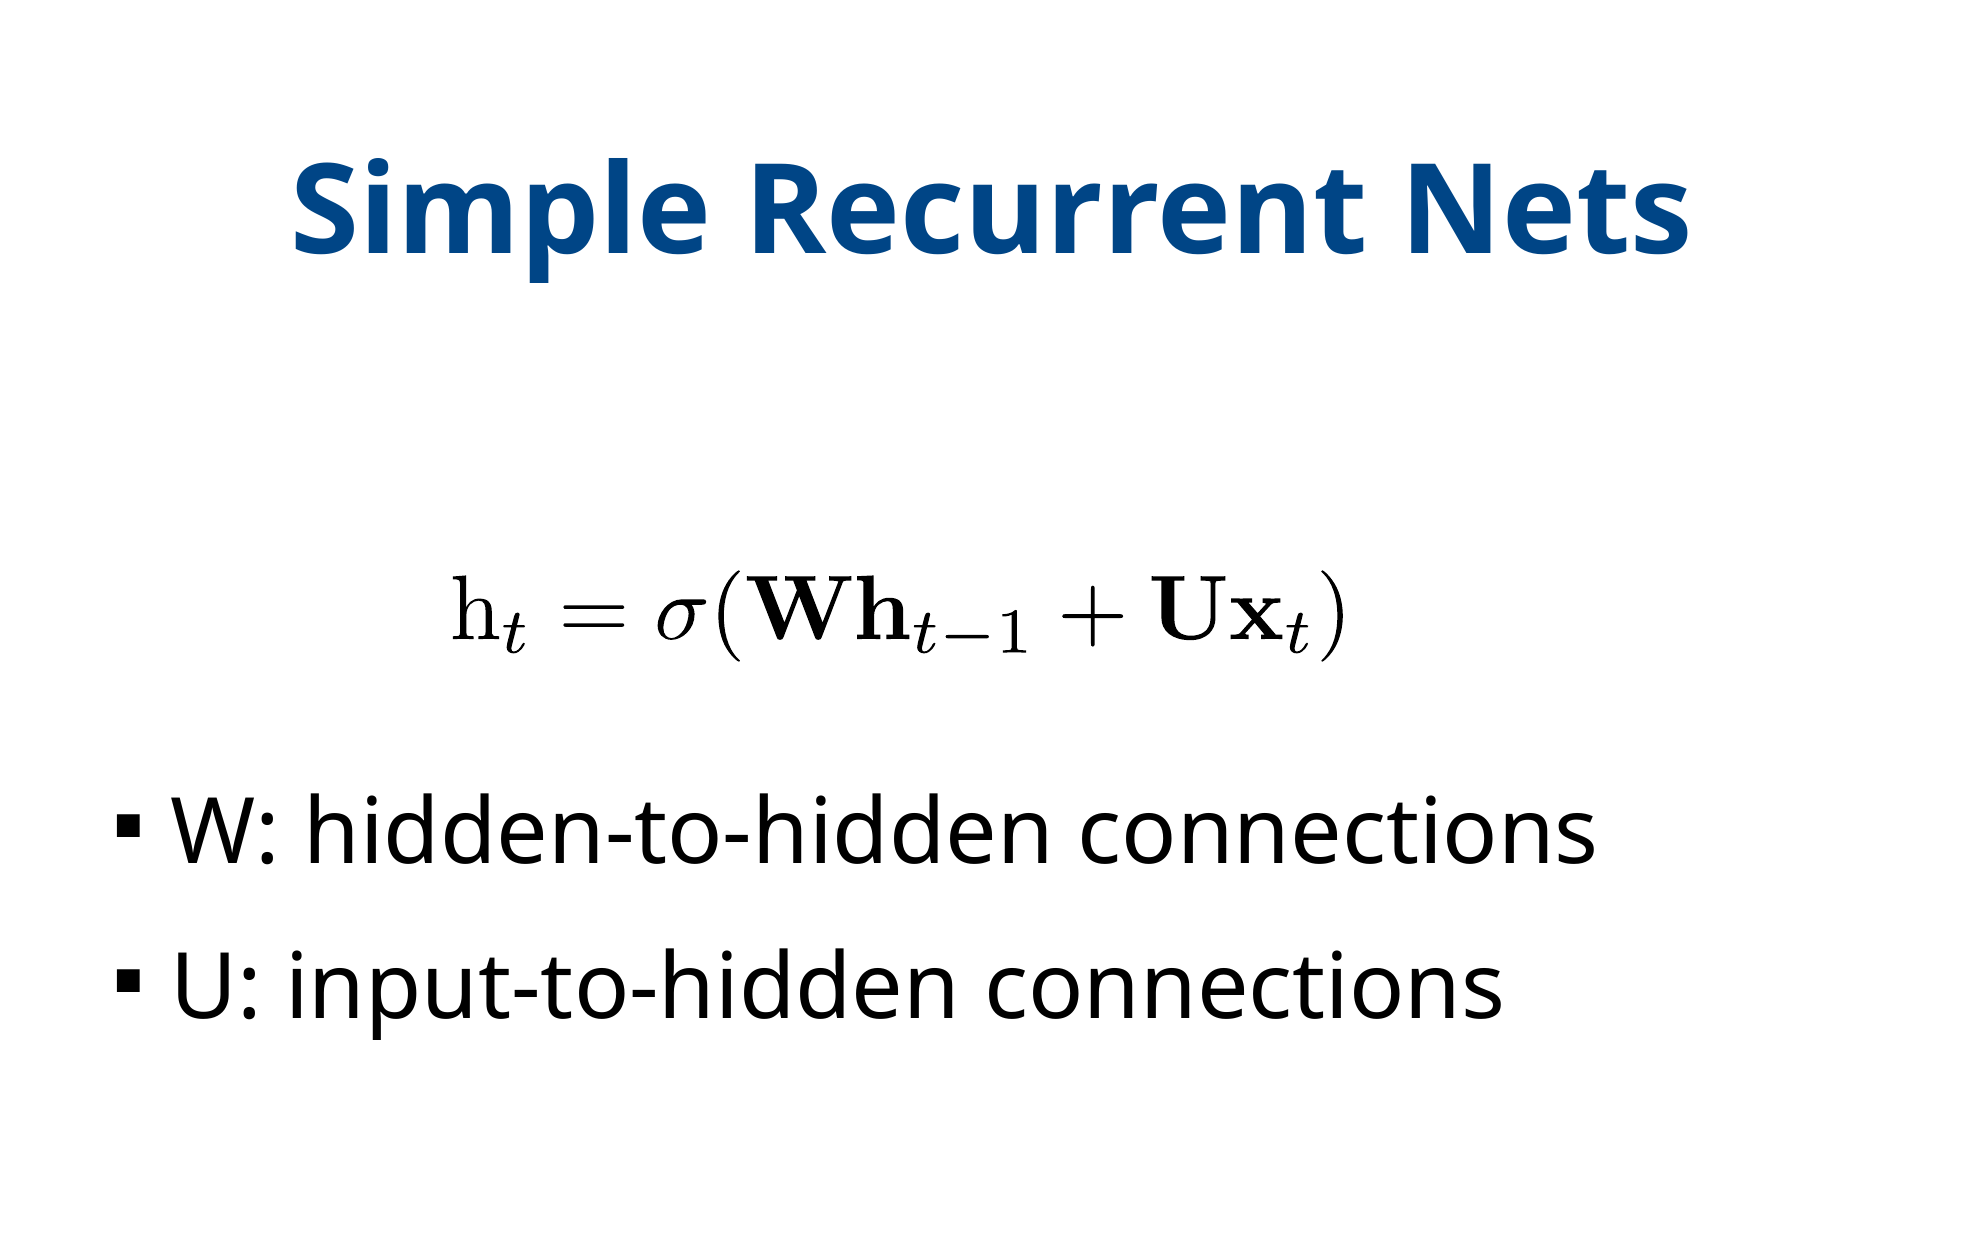

# Simple Recurrent Nets
W: hidden-to-hidden connections
U: input-to-hidden connections